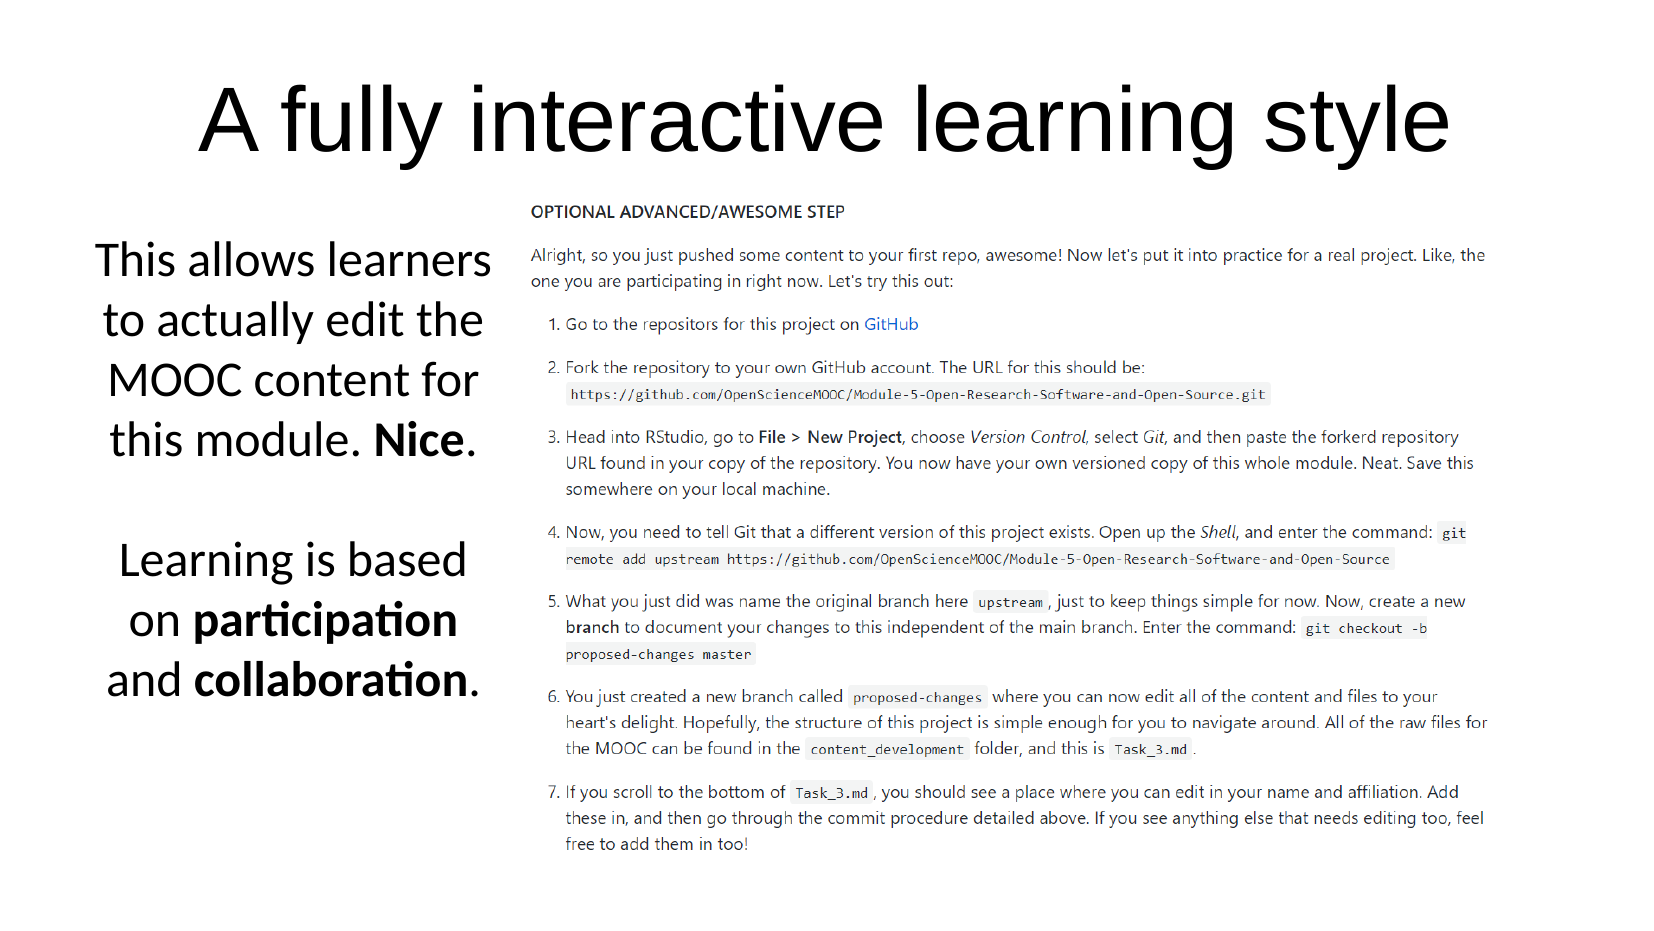

# A fully interactive learning style
This allows learners to actually edit the MOOC content for this module. Nice.
Learning is based on participation and collaboration.